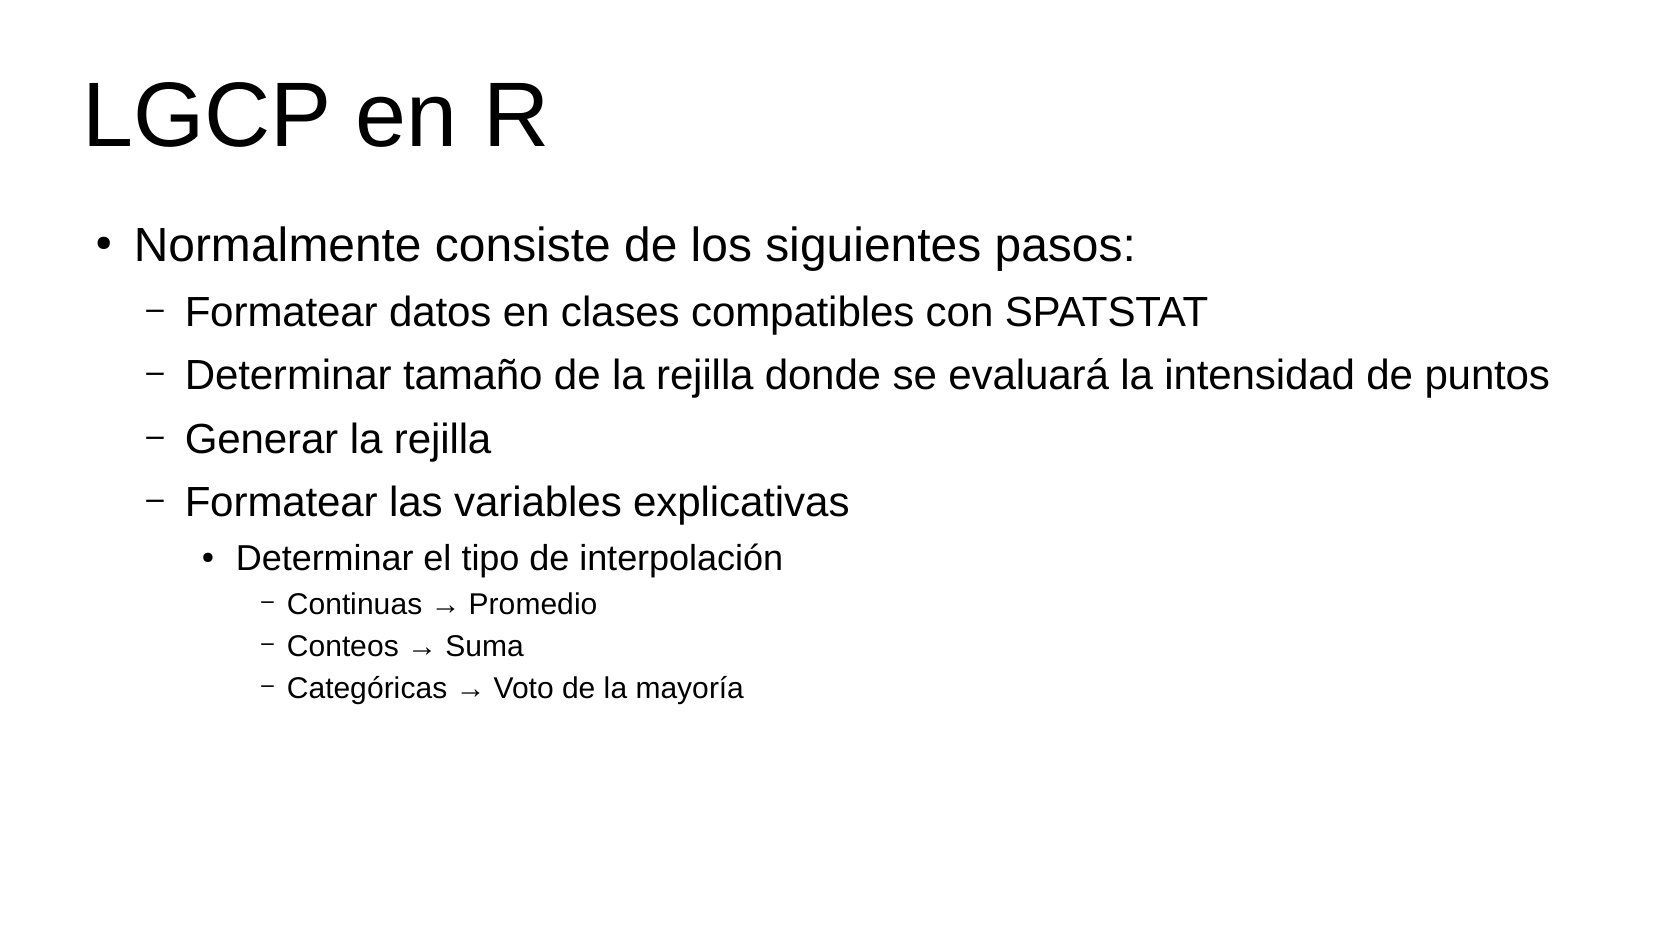

# LGCP en R
Normalmente consiste de los siguientes pasos:
Formatear datos en clases compatibles con SPATSTAT
Determinar tamaño de la rejilla donde se evaluará la intensidad de puntos
Generar la rejilla
Formatear las variables explicativas
Determinar el tipo de interpolación
Continuas → Promedio
Conteos → Suma
Categóricas → Voto de la mayoría